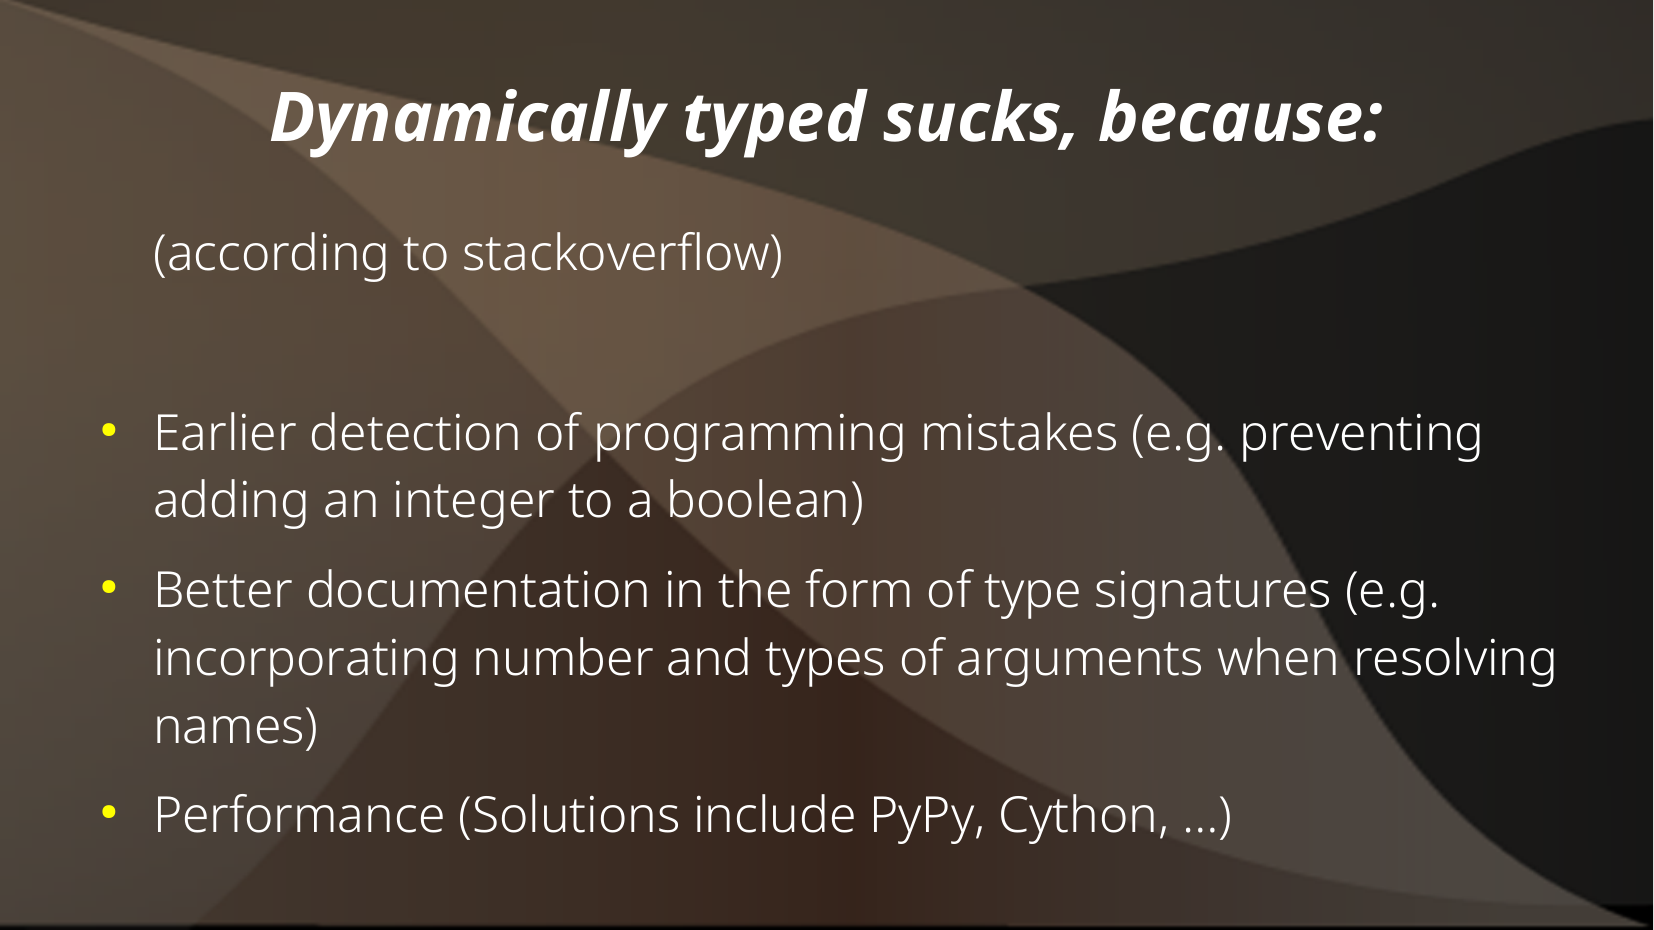

# Dynamically typed sucks, because:
(according to stackoverflow)
Earlier detection of programming mistakes (e.g. preventing adding an integer to a boolean)
Better documentation in the form of type signatures (e.g. incorporating number and types of arguments when resolving names)
Performance (Solutions include PyPy, Cython, …)